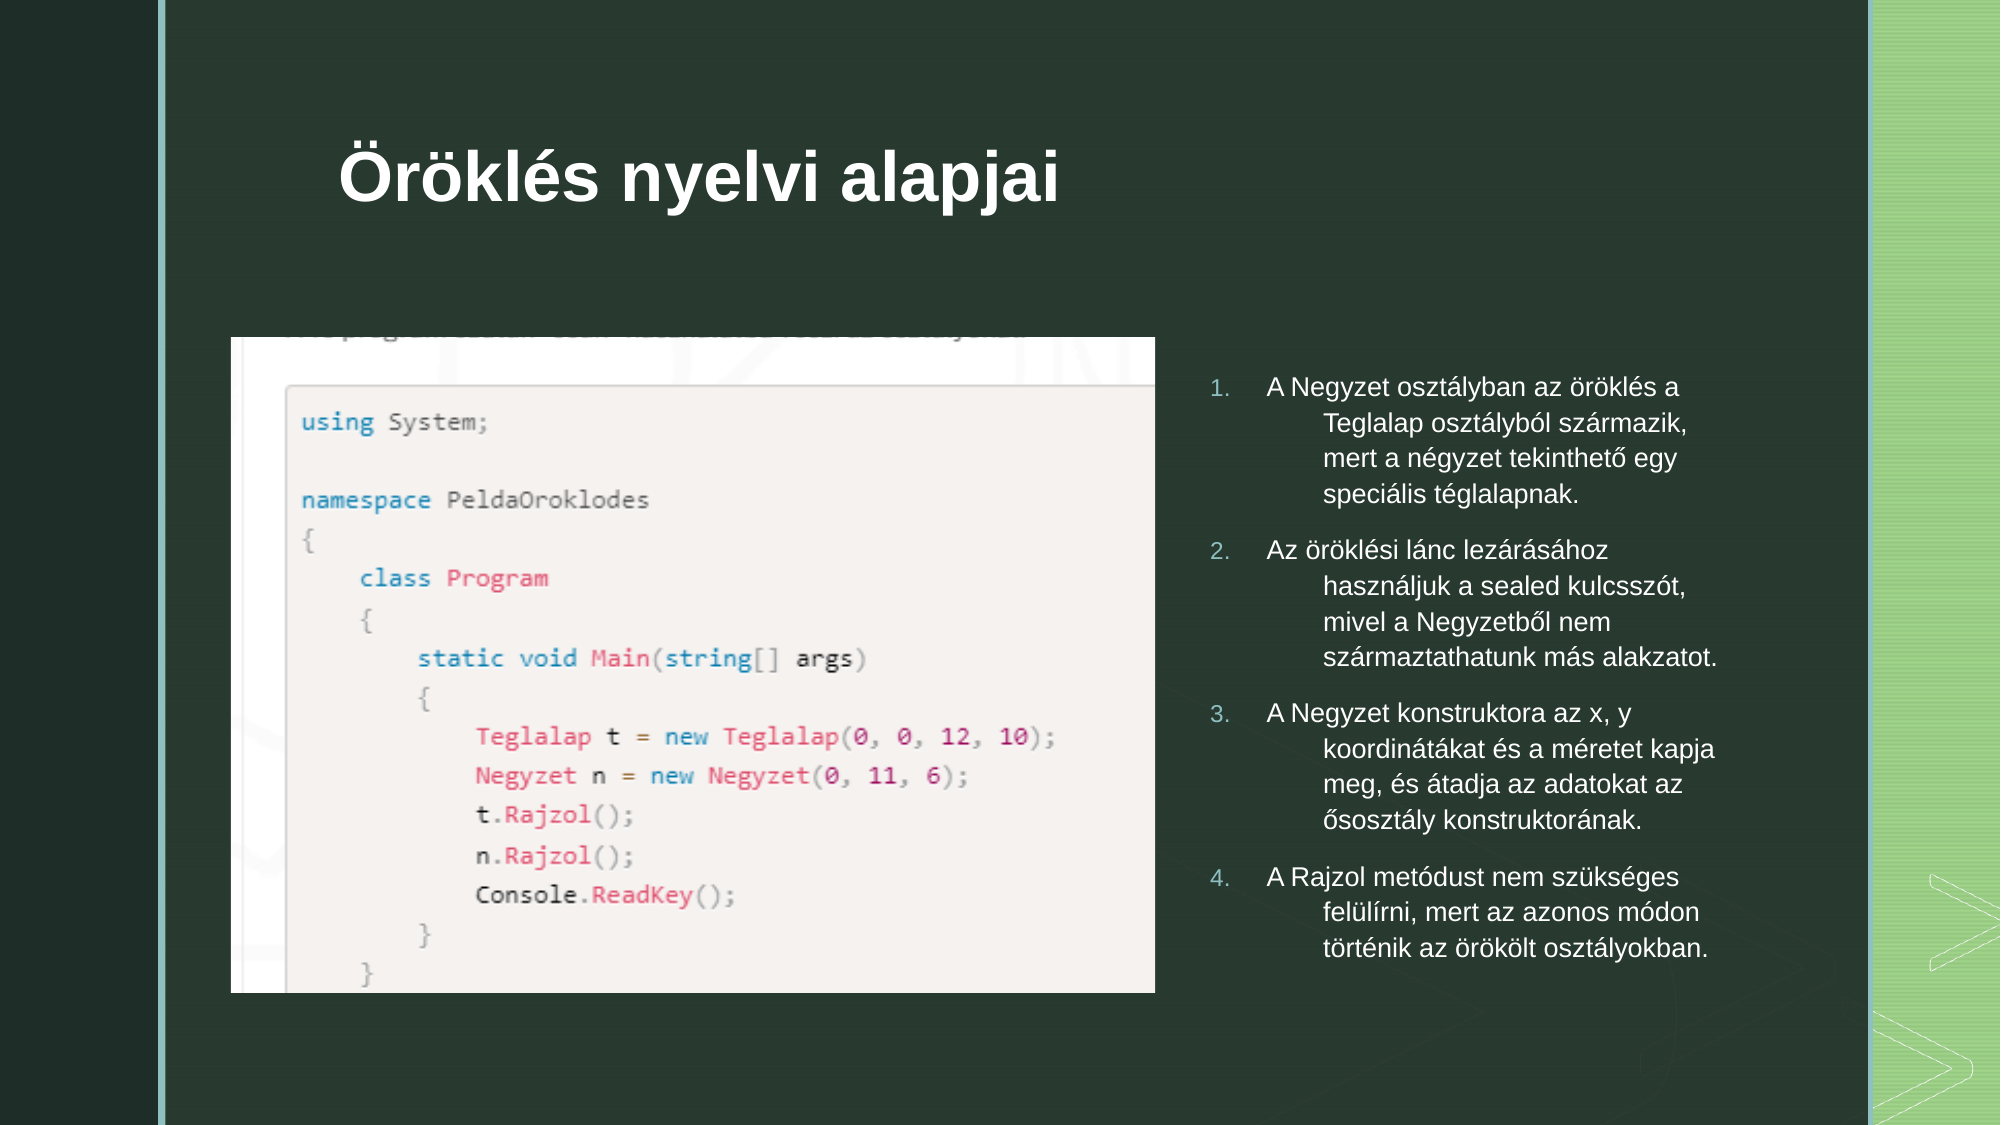

# Öröklés nyelvi alapjai
A Negyzet osztályban az öröklés a Teglalap osztályból származik, mert a négyzet tekinthető egy speciális téglalapnak.
Az öröklési lánc lezárásához használjuk a sealed kulcsszót, mivel a Negyzetből nem származtathatunk más alakzatot.
A Negyzet konstruktora az x, y koordinátákat és a méretet kapja meg, és átadja az adatokat az ősosztály konstruktorának.
A Rajzol metódust nem szükséges felülírni, mert az azonos módon történik az örökölt osztályokban.